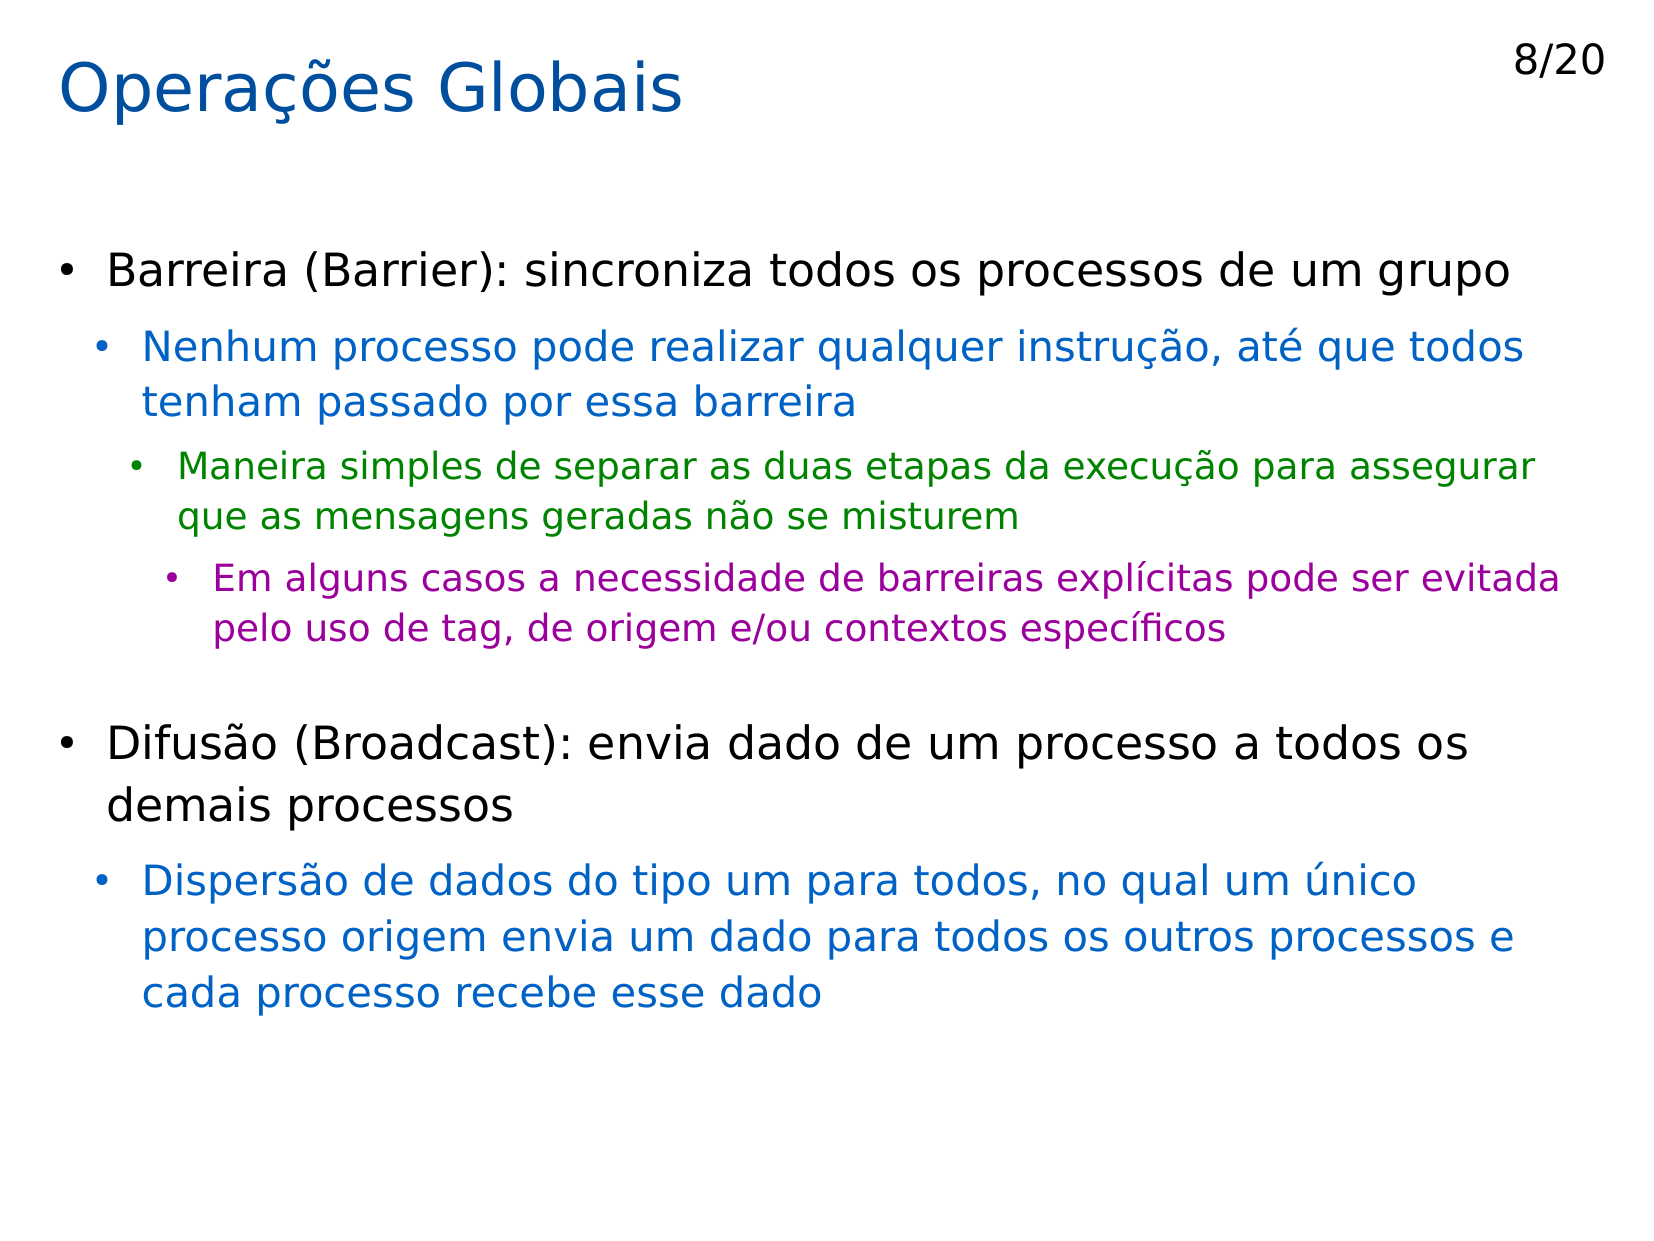

# Operações Globais
8
Barreira (Barrier): sincroniza todos os processos de um grupo
Nenhum processo pode realizar qualquer instrução, até que todos tenham passado por essa barreira
Maneira simples de separar as duas etapas da execução para assegurar que as mensagens geradas não se misturem
Em alguns casos a necessidade de barreiras explícitas pode ser evitada pelo uso de tag, de origem e/ou contextos específicos
Difusão (Broadcast): envia dado de um processo a todos os demais processos
Dispersão de dados do tipo um para todos, no qual um único processo origem envia um dado para todos os outros processos e cada processo recebe esse dado